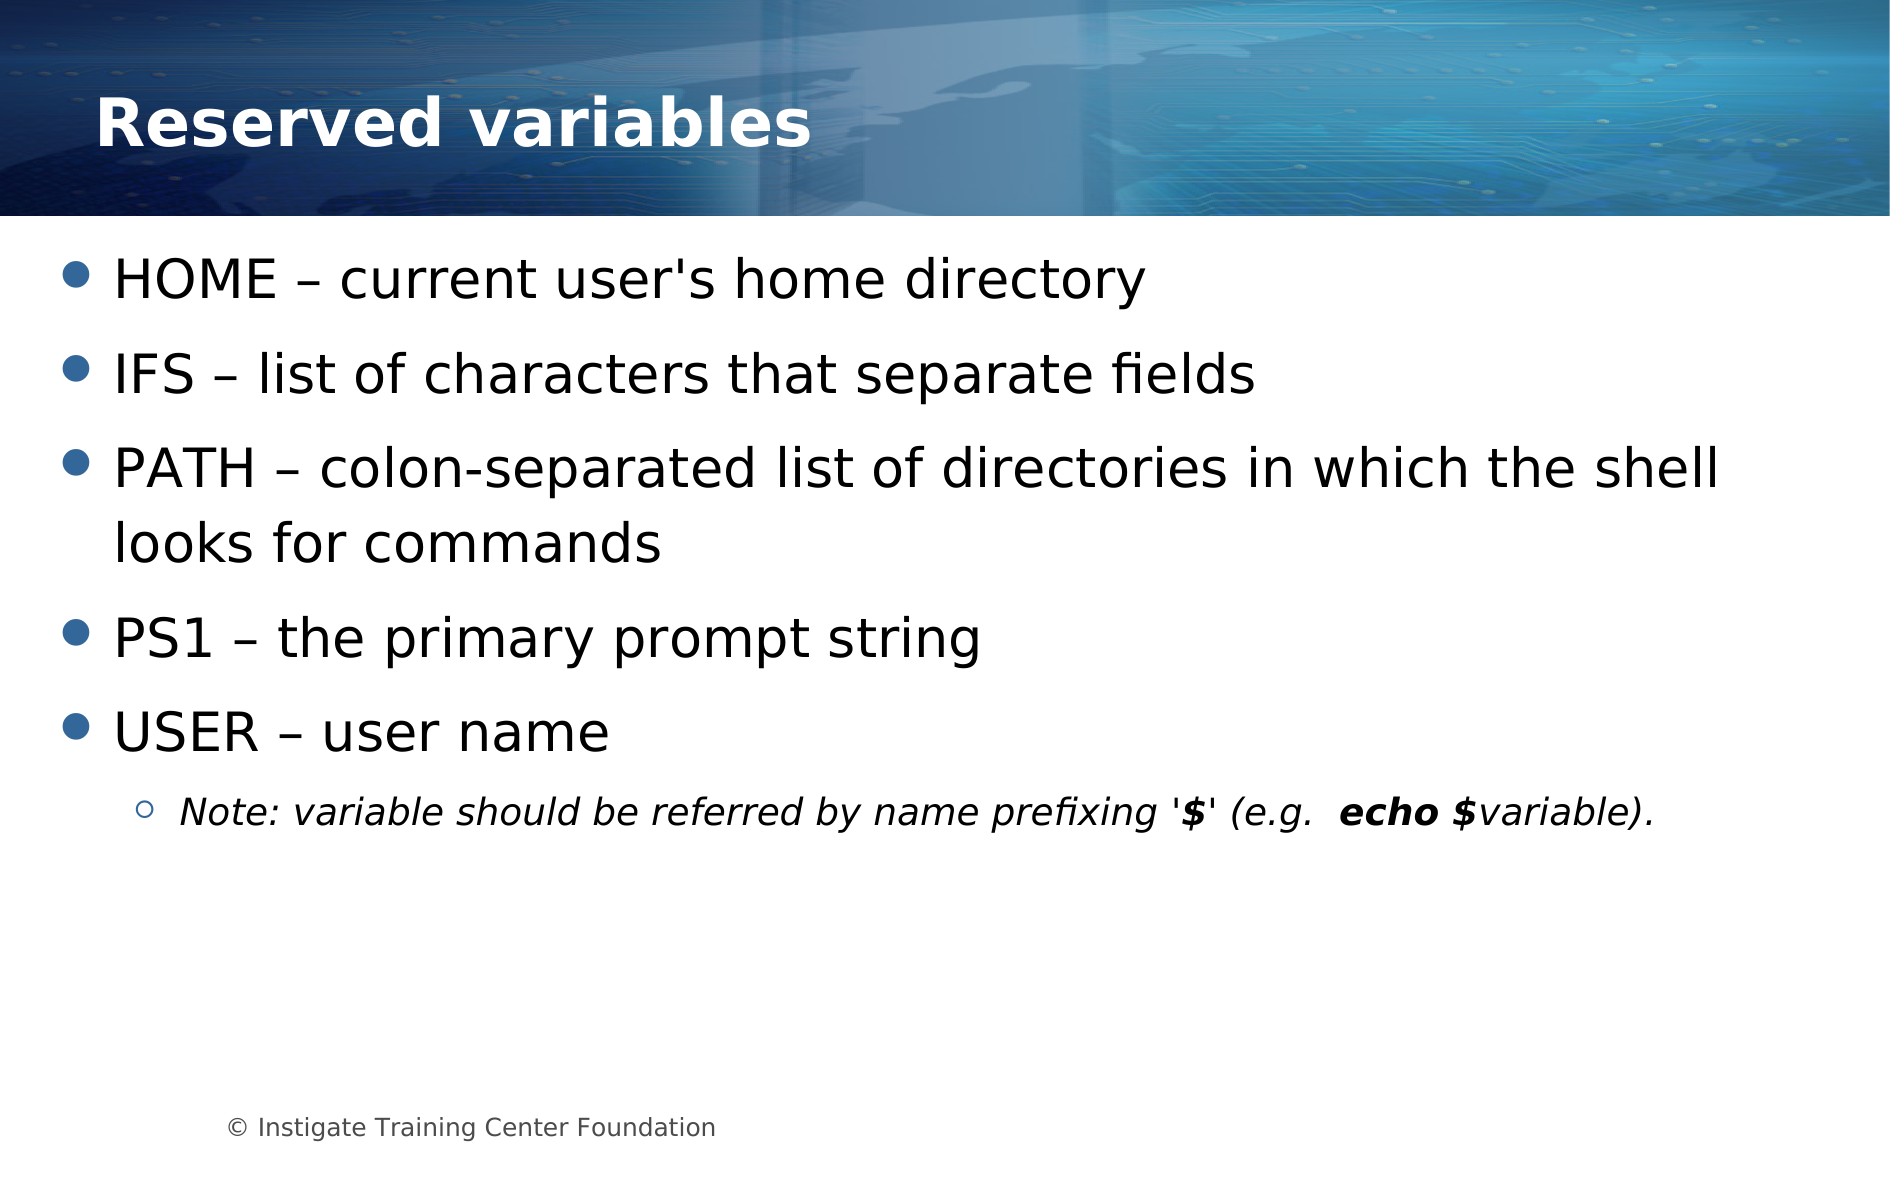

# Reserved variables
HOME – current user's home directory
IFS – list of characters that separate fields
PATH – colon-separated list of directories in which the shell looks for commands
PS1 – the primary prompt string
USER – user name
Note: variable should be referred by name prefixing '$' (e.g. echo $variable).